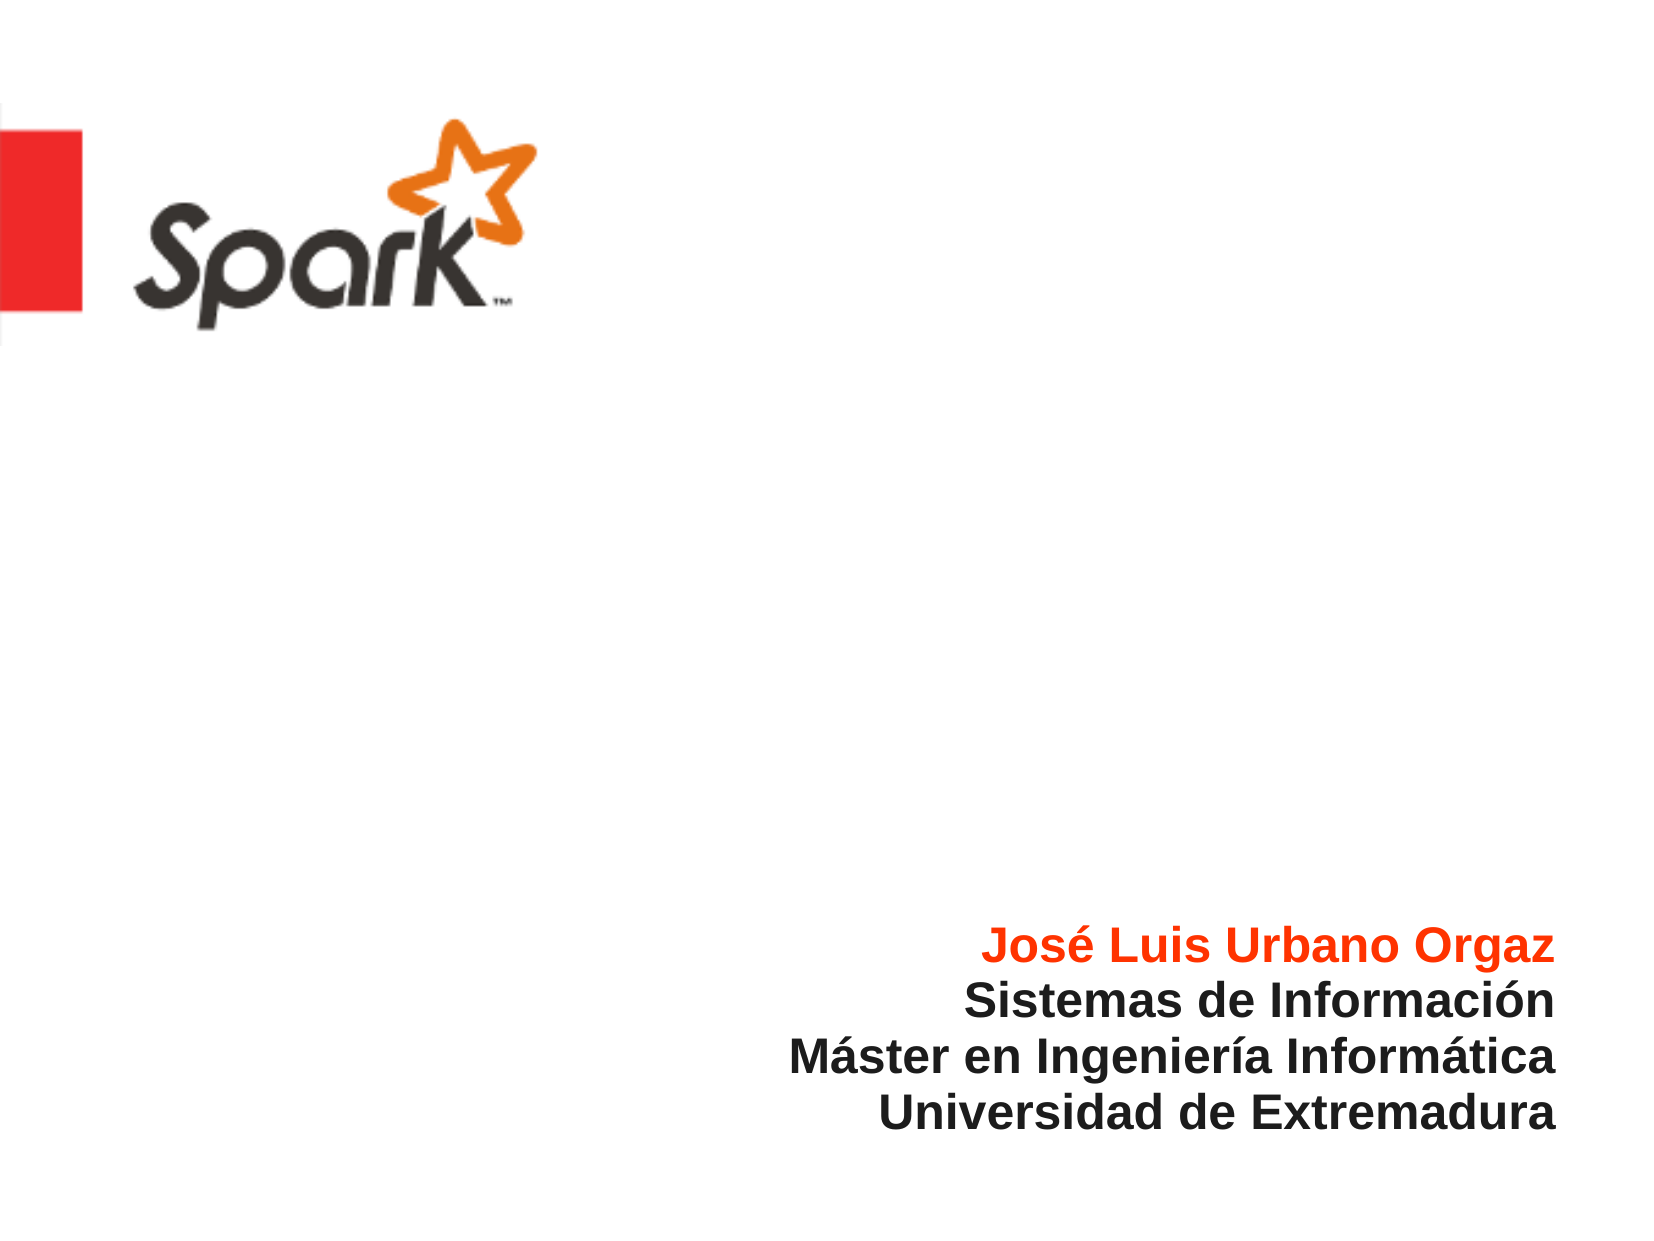

José Luis Urbano Orgaz
Sistemas de Información
Máster en Ingeniería Informática
Universidad de Extremadura